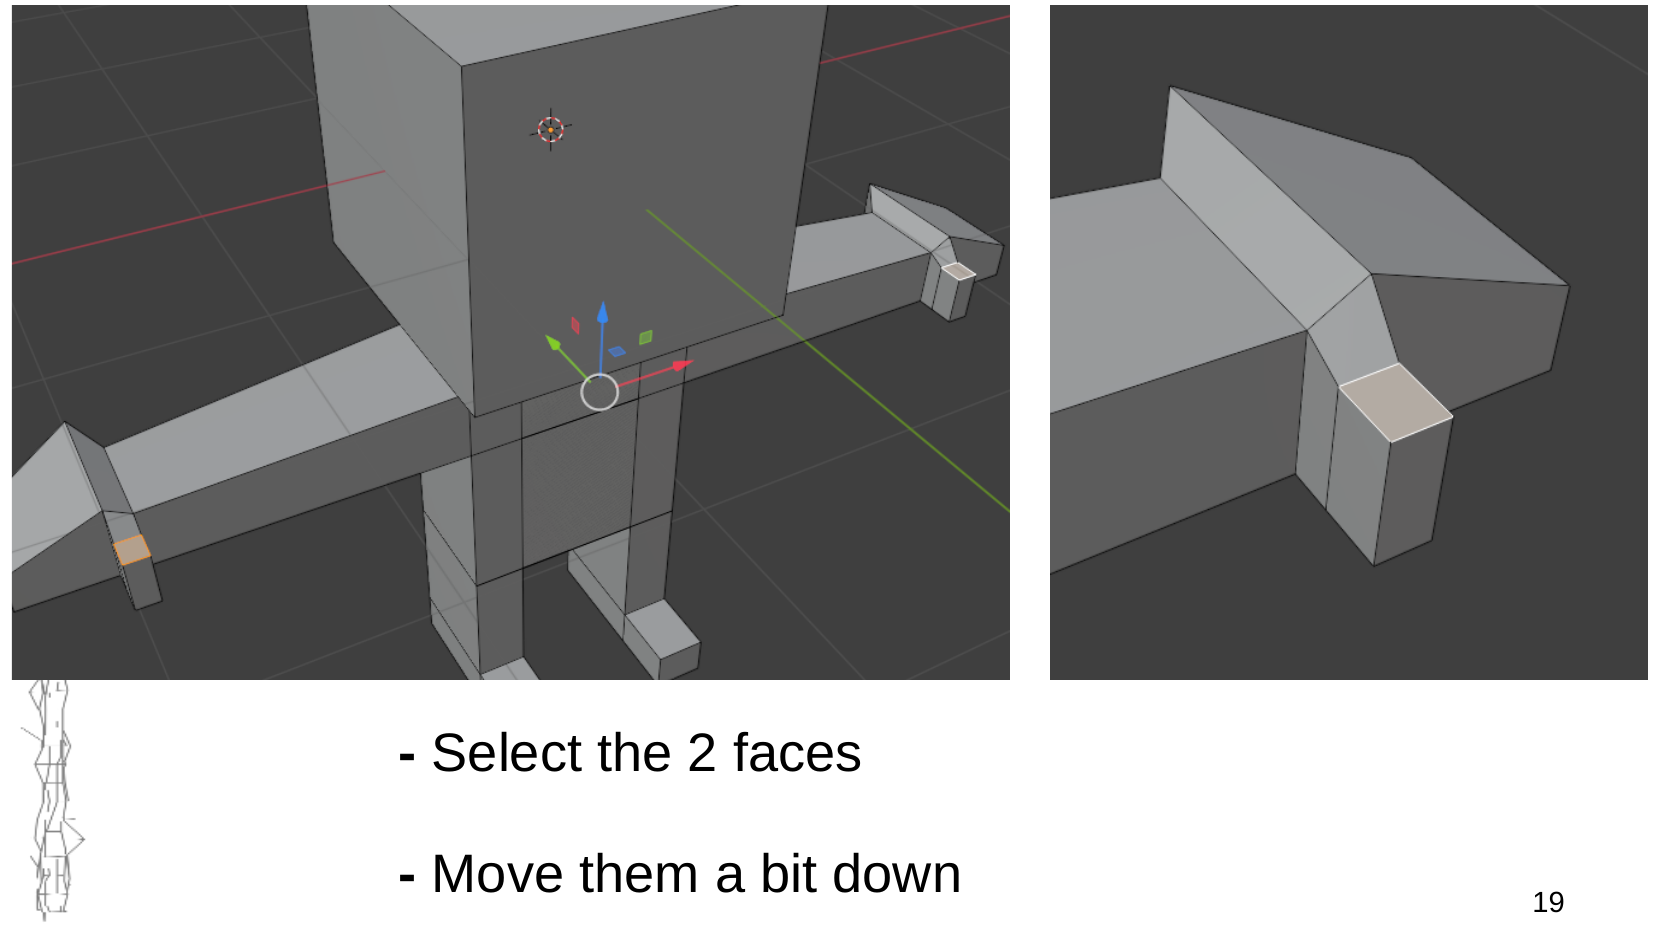

- Select the 2 faces
- Move them a bit down
19